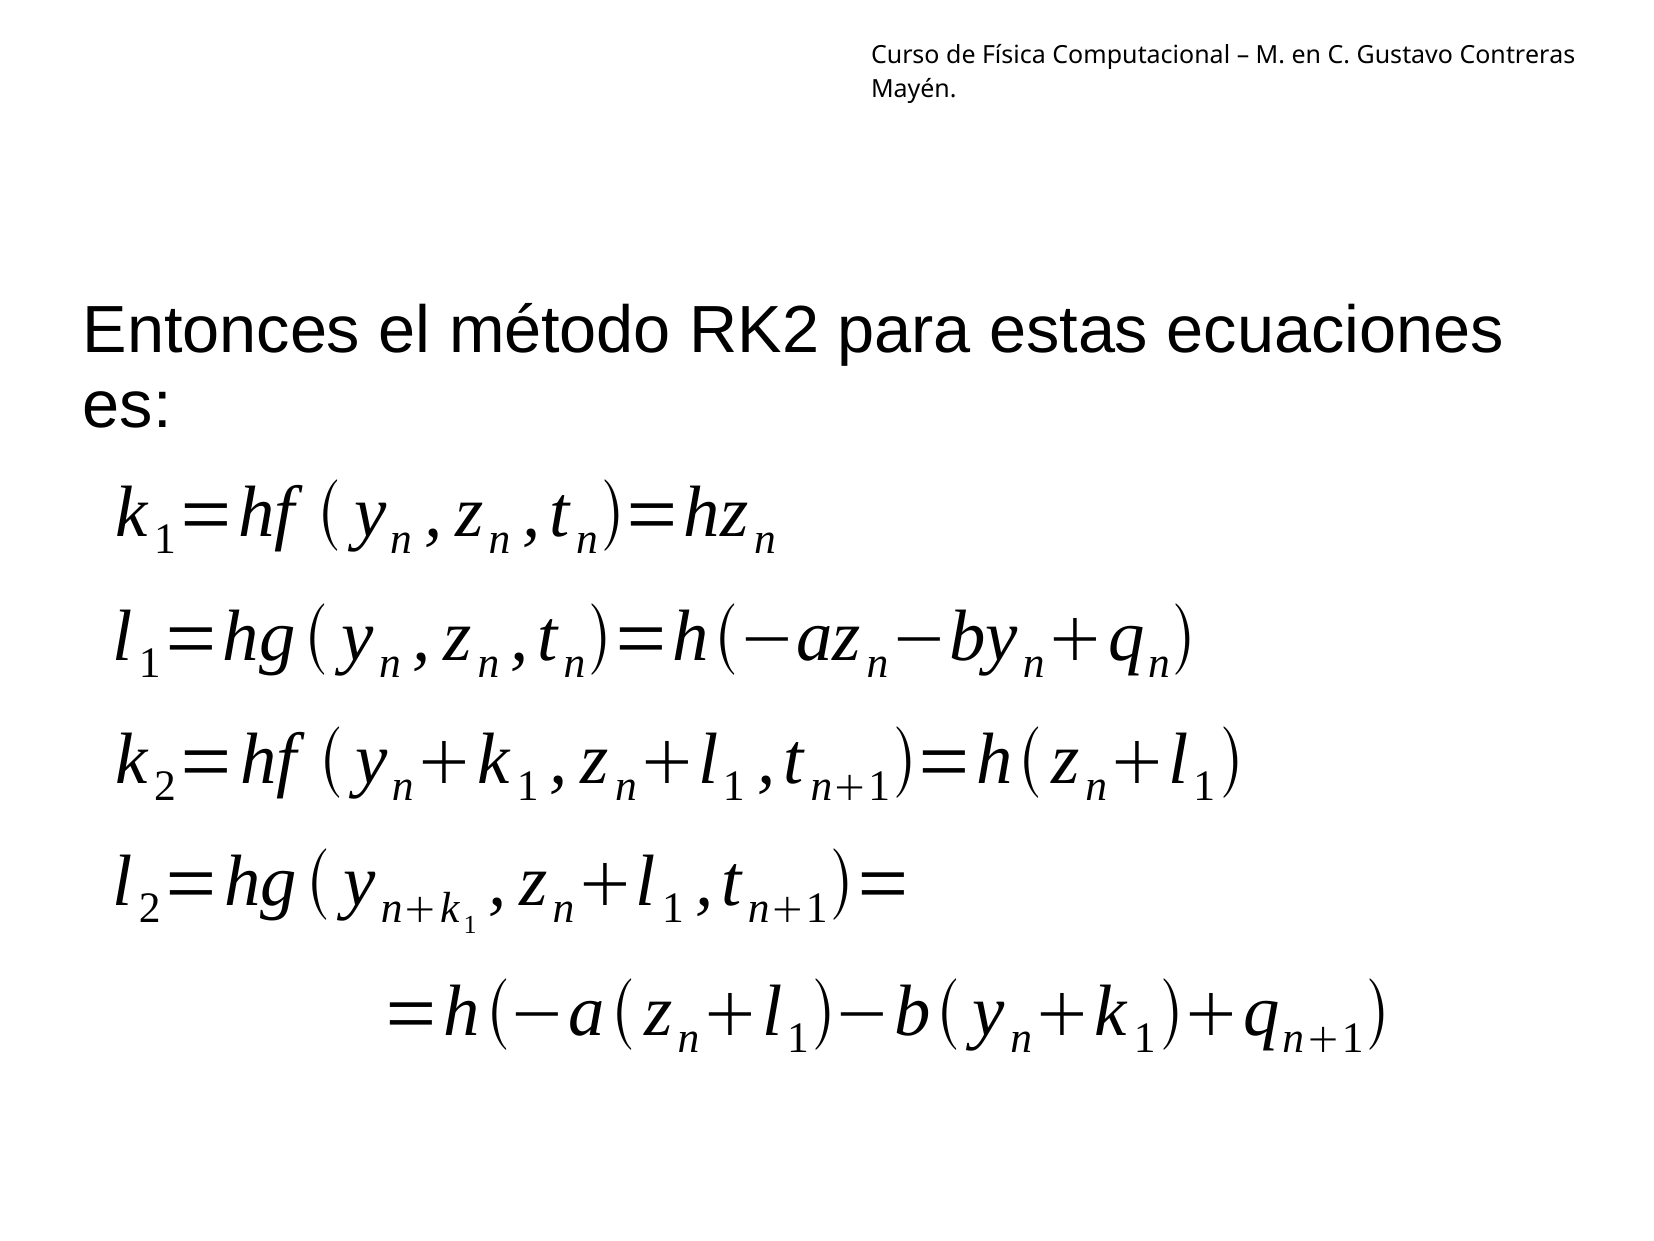

#
Entonces el método RK2 para estas ecuaciones es: